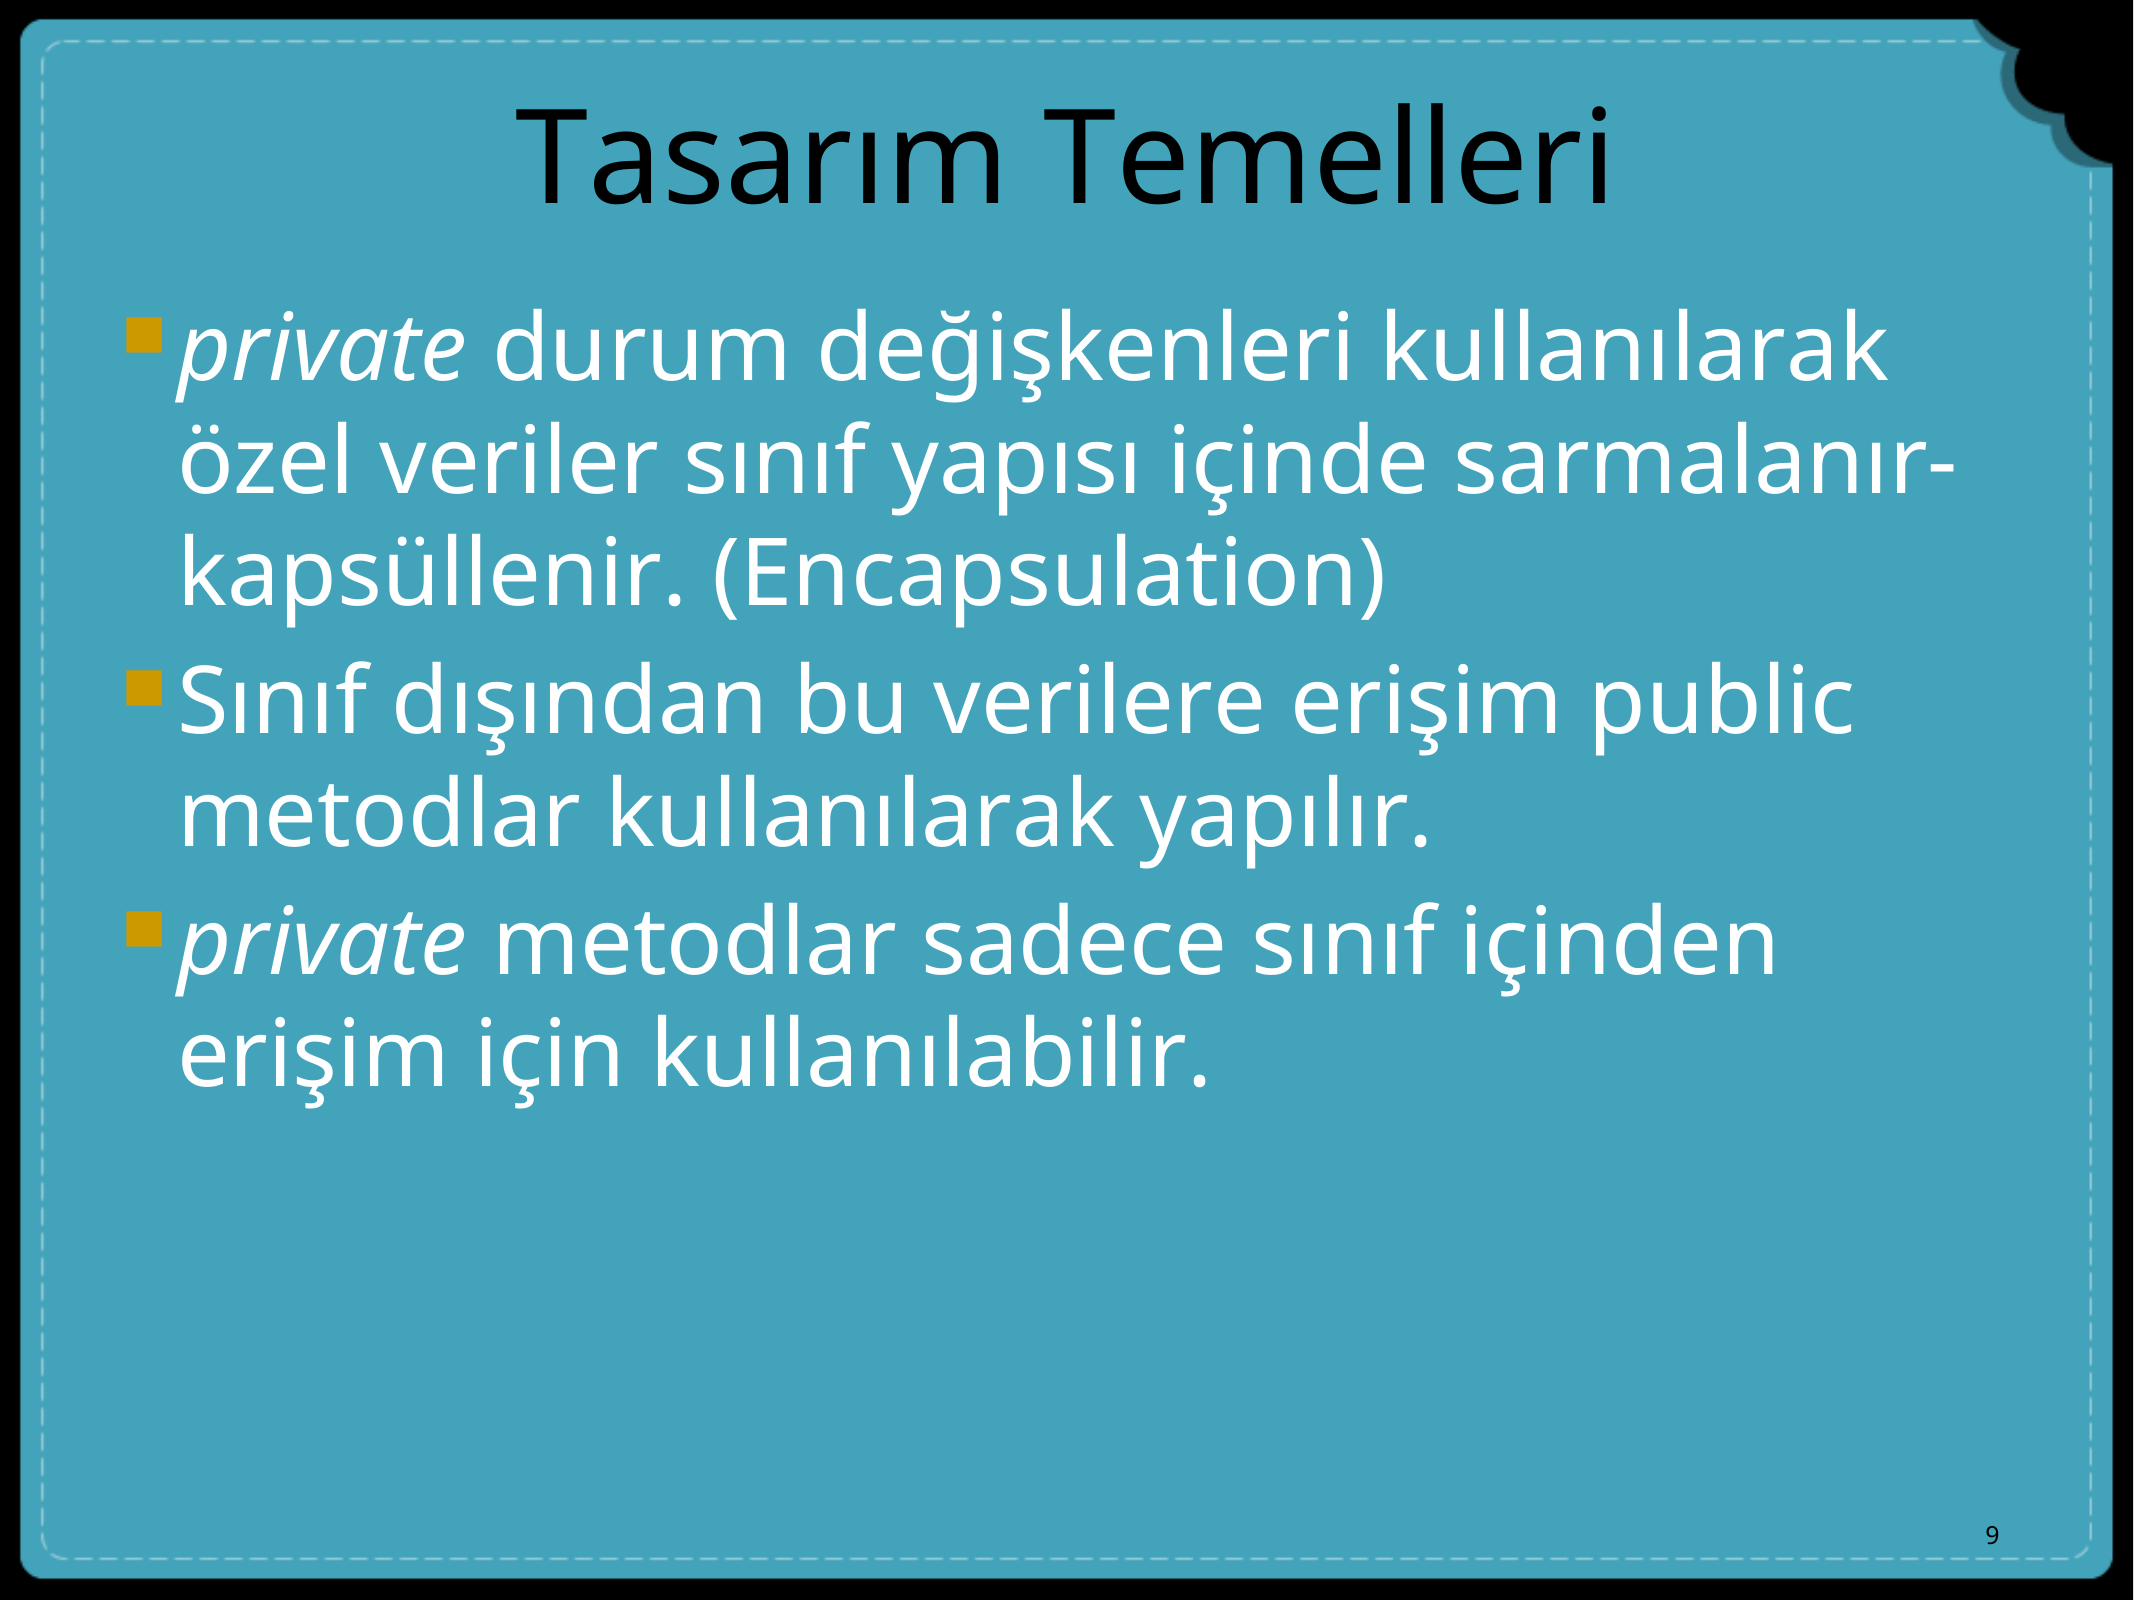

# Tasarım Temelleri
private durum değişkenleri kullanılarak özel veriler sınıf yapısı içinde sarmalanır-kapsüllenir. (Encapsulation)
Sınıf dışından bu verilere erişim public metodlar kullanılarak yapılır.
private metodlar sadece sınıf içinden erişim için kullanılabilir.
9